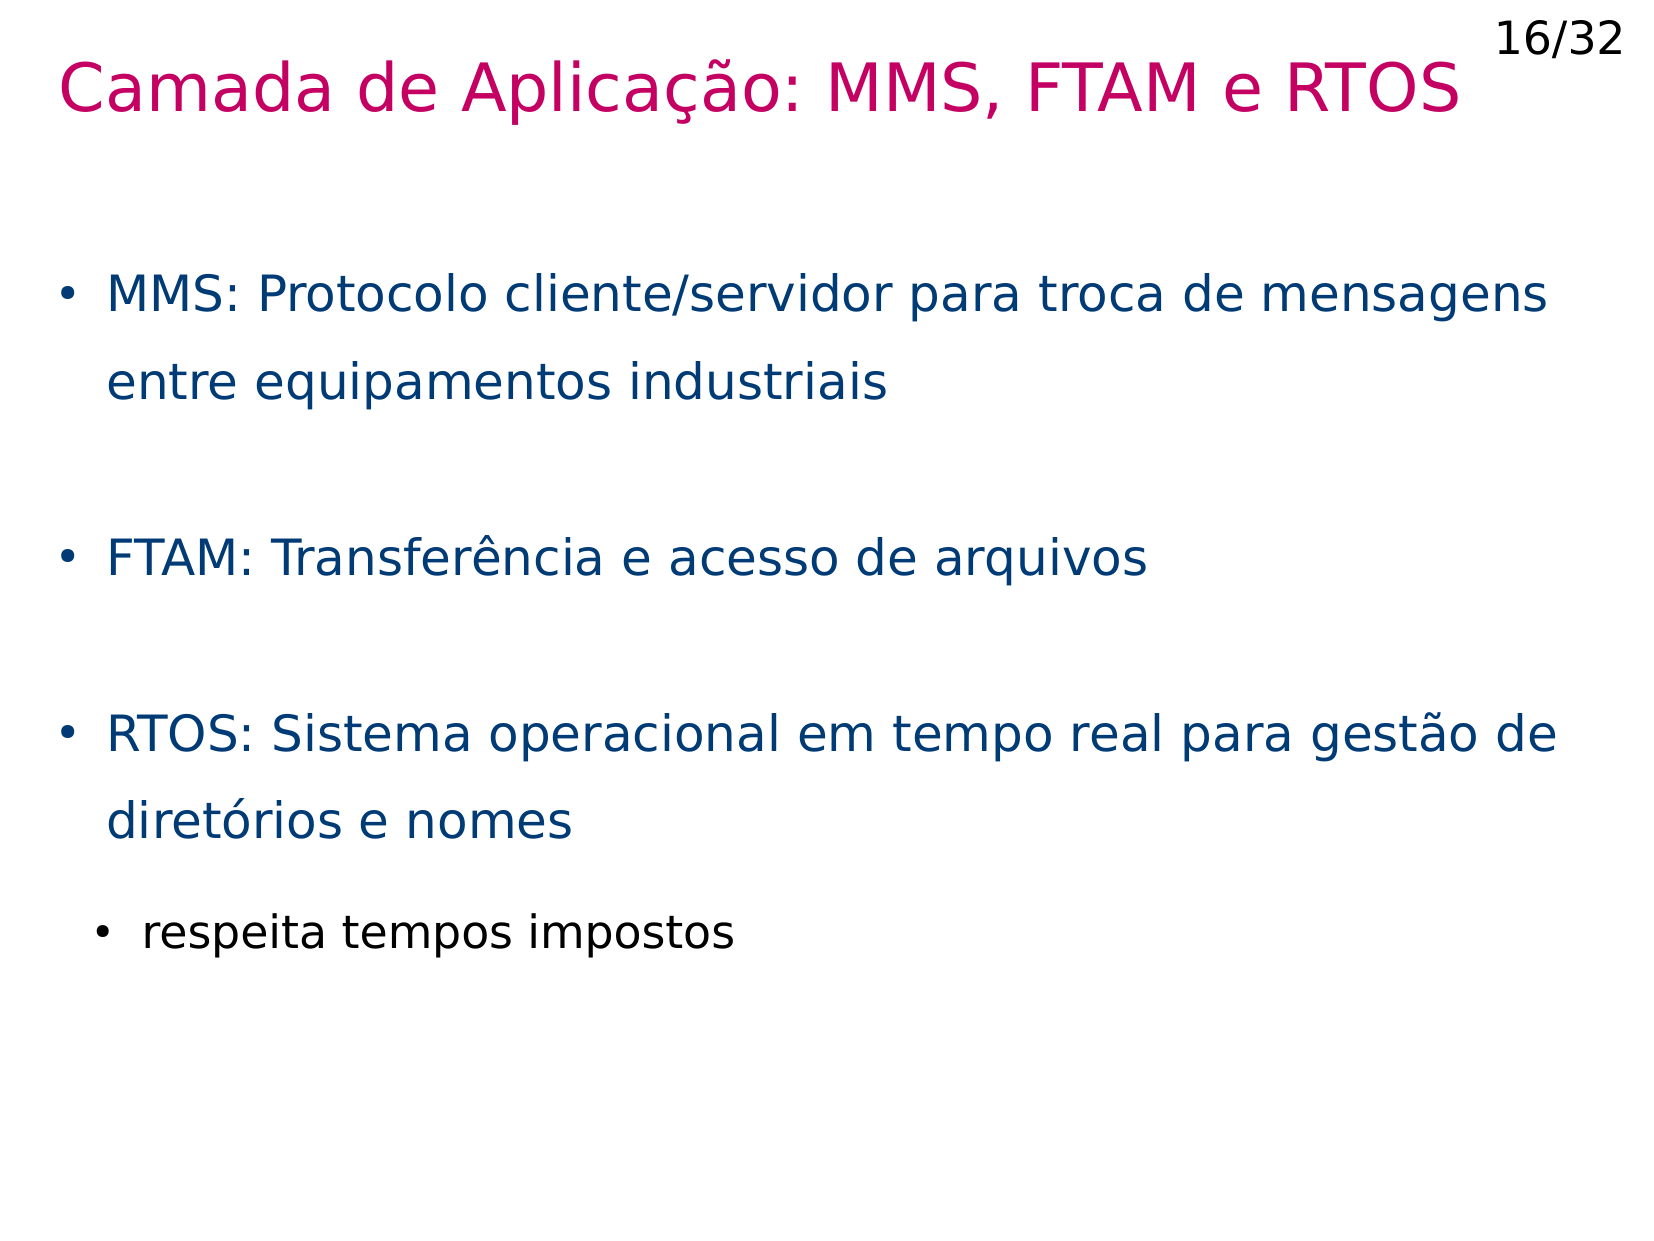

16
# Camada de Aplicação: MMS, FTAM e RTOS
MMS: Protocolo cliente/servidor para troca de mensagens entre equipamentos industriais
FTAM: Transferência e acesso de arquivos
RTOS: Sistema operacional em tempo real para gestão de diretórios e nomes
respeita tempos impostos